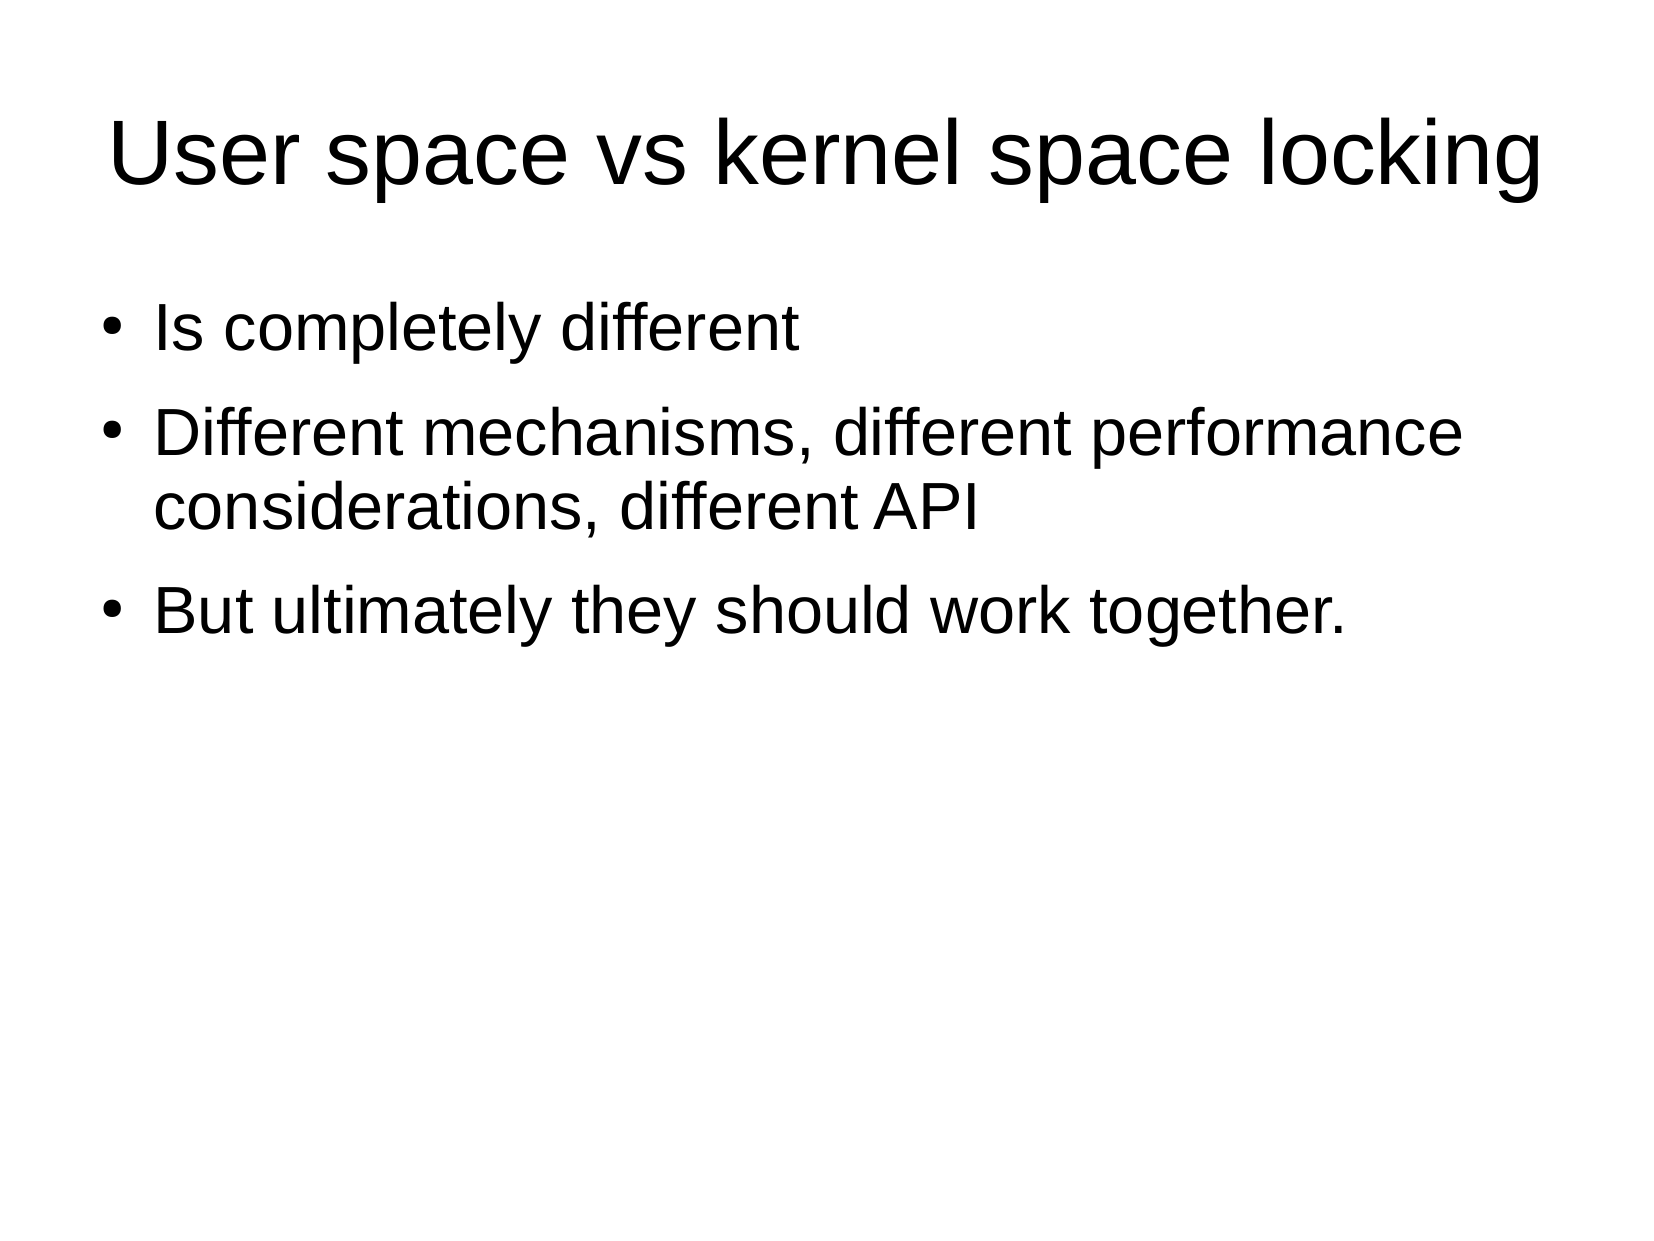

# User space vs kernel space locking
Is completely different
Different mechanisms, different performance considerations, different API
But ultimately they should work together.